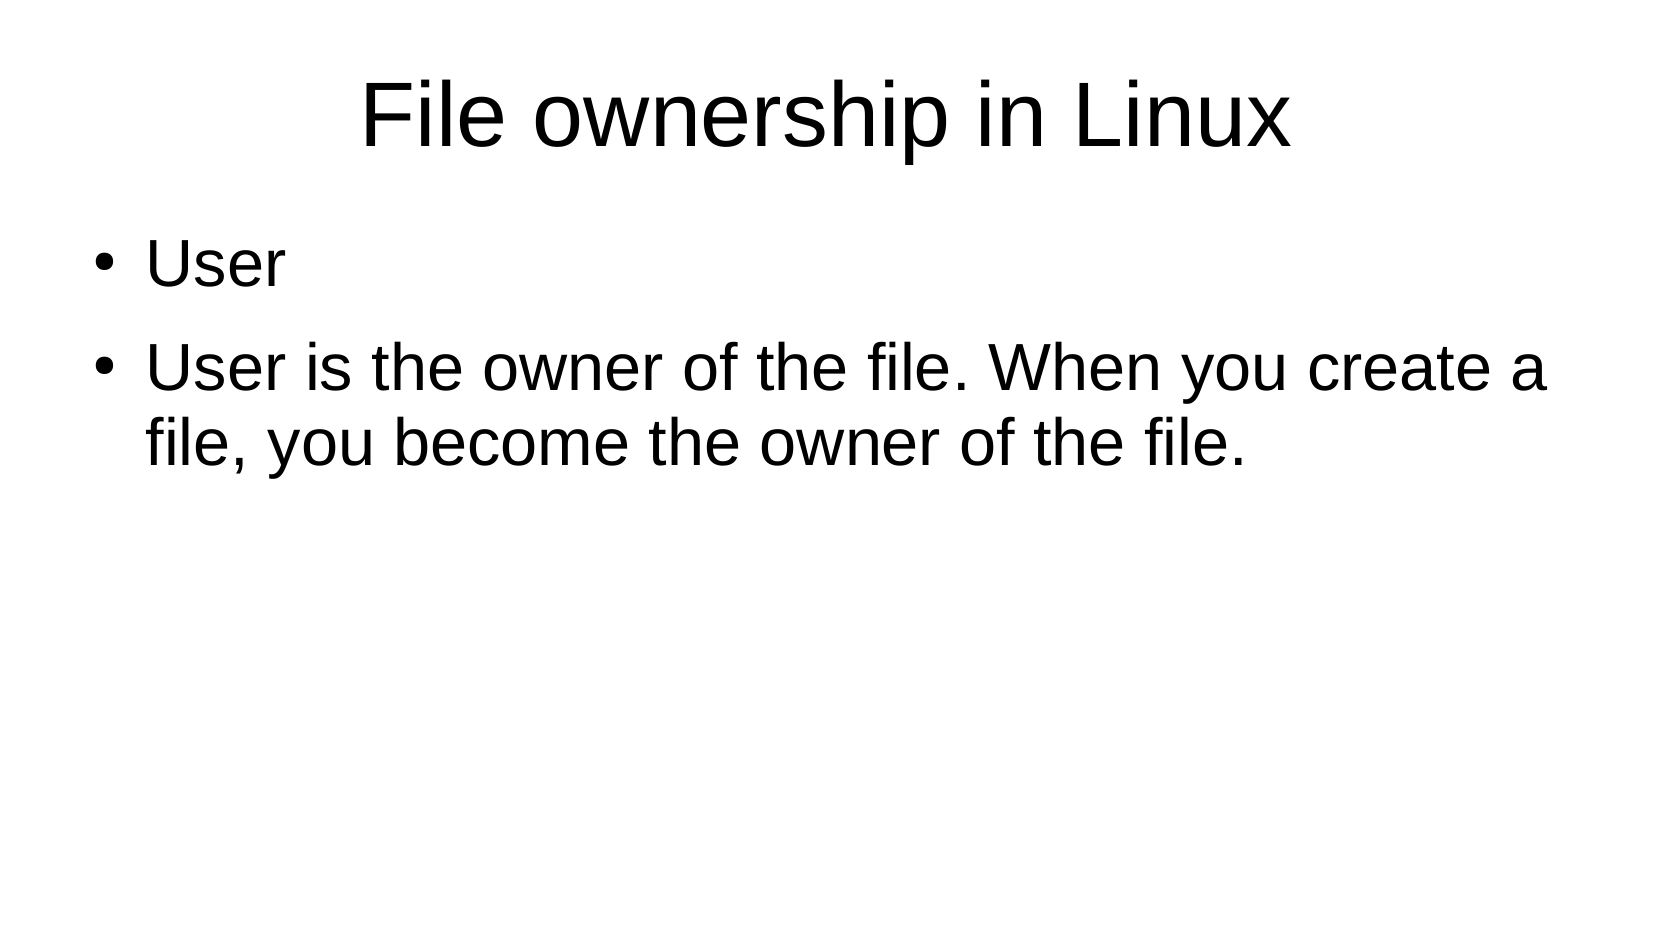

# File ownership in Linux
User
User is the owner of the file. When you create a file, you become the owner of the file.